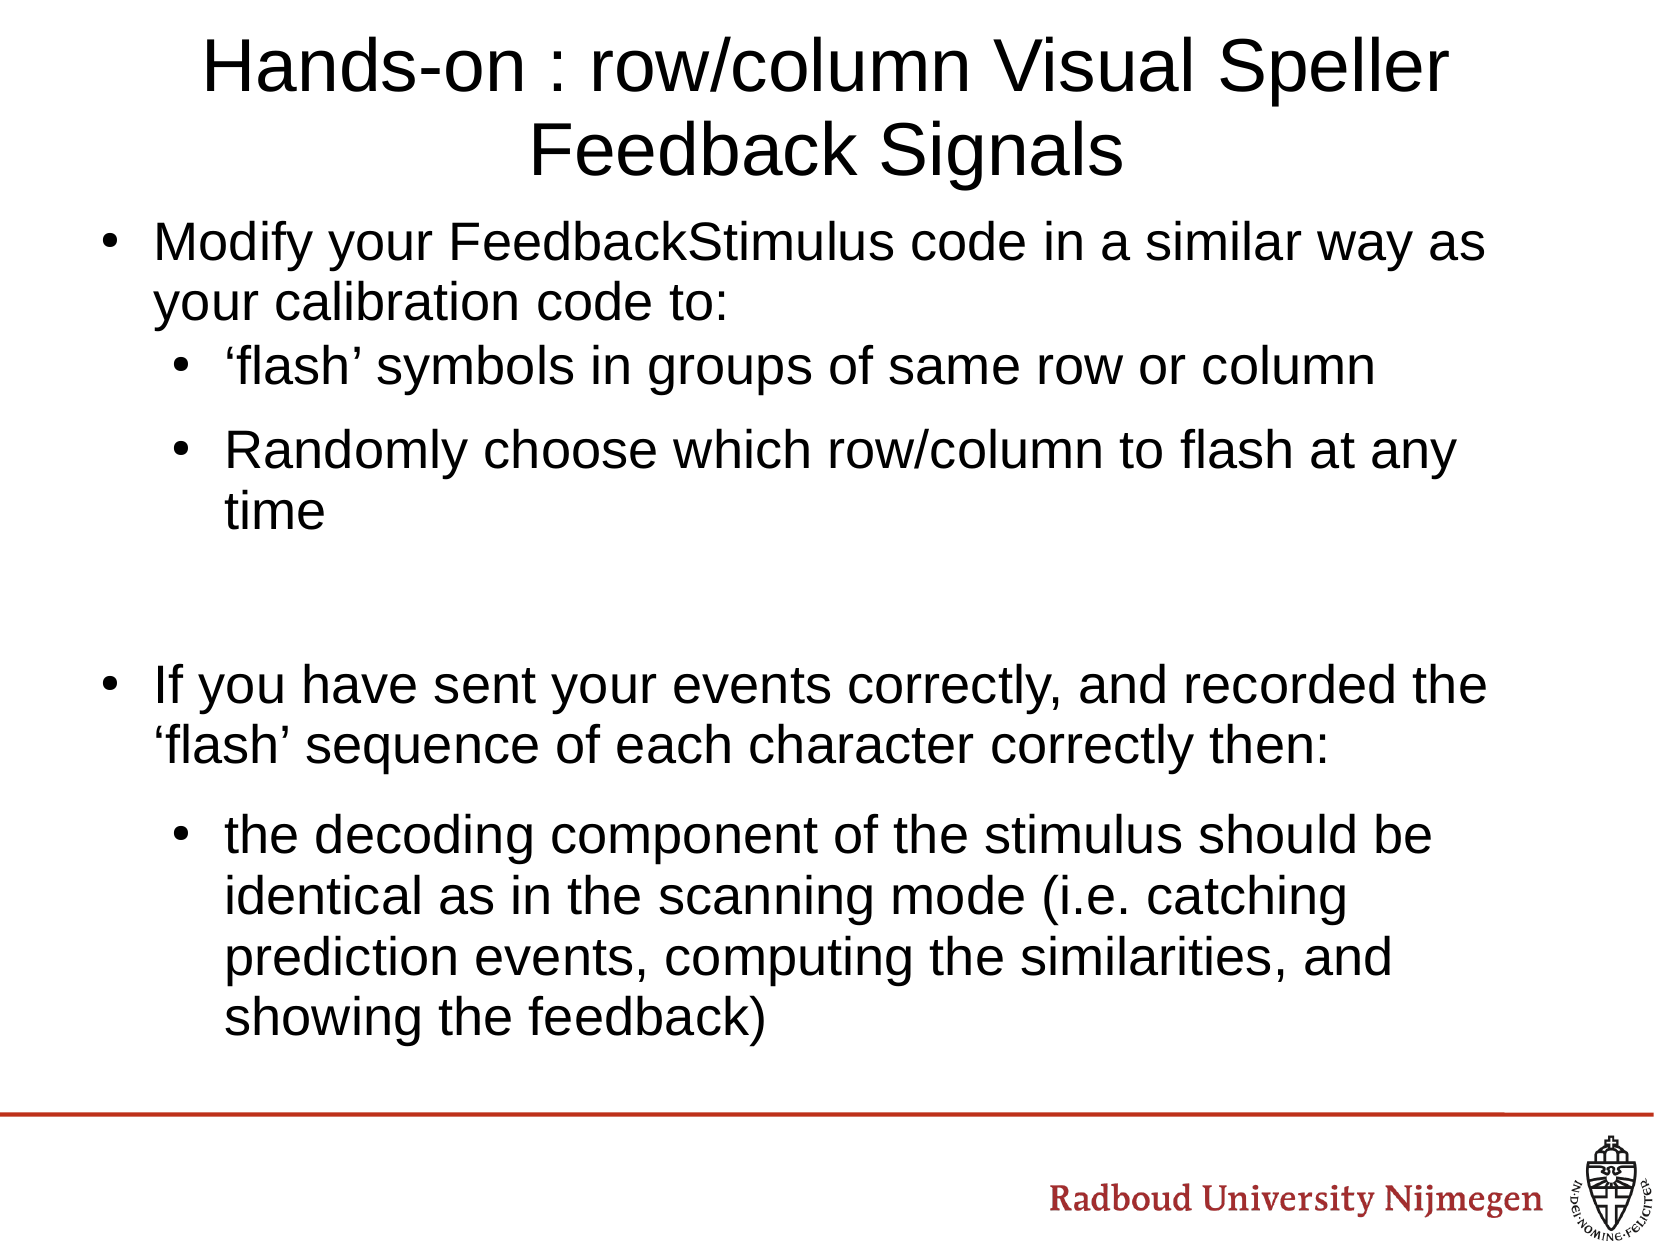

# Hands-on : row/column Visual Speller Feedback Signals
Modify your FeedbackStimulus code in a similar way as your calibration code to:
‘flash’ symbols in groups of same row or column
Randomly choose which row/column to flash at any time
If you have sent your events correctly, and recorded the ‘flash’ sequence of each character correctly then:
the decoding component of the stimulus should be identical as in the scanning mode (i.e. catching prediction events, computing the similarities, and showing the feedback)